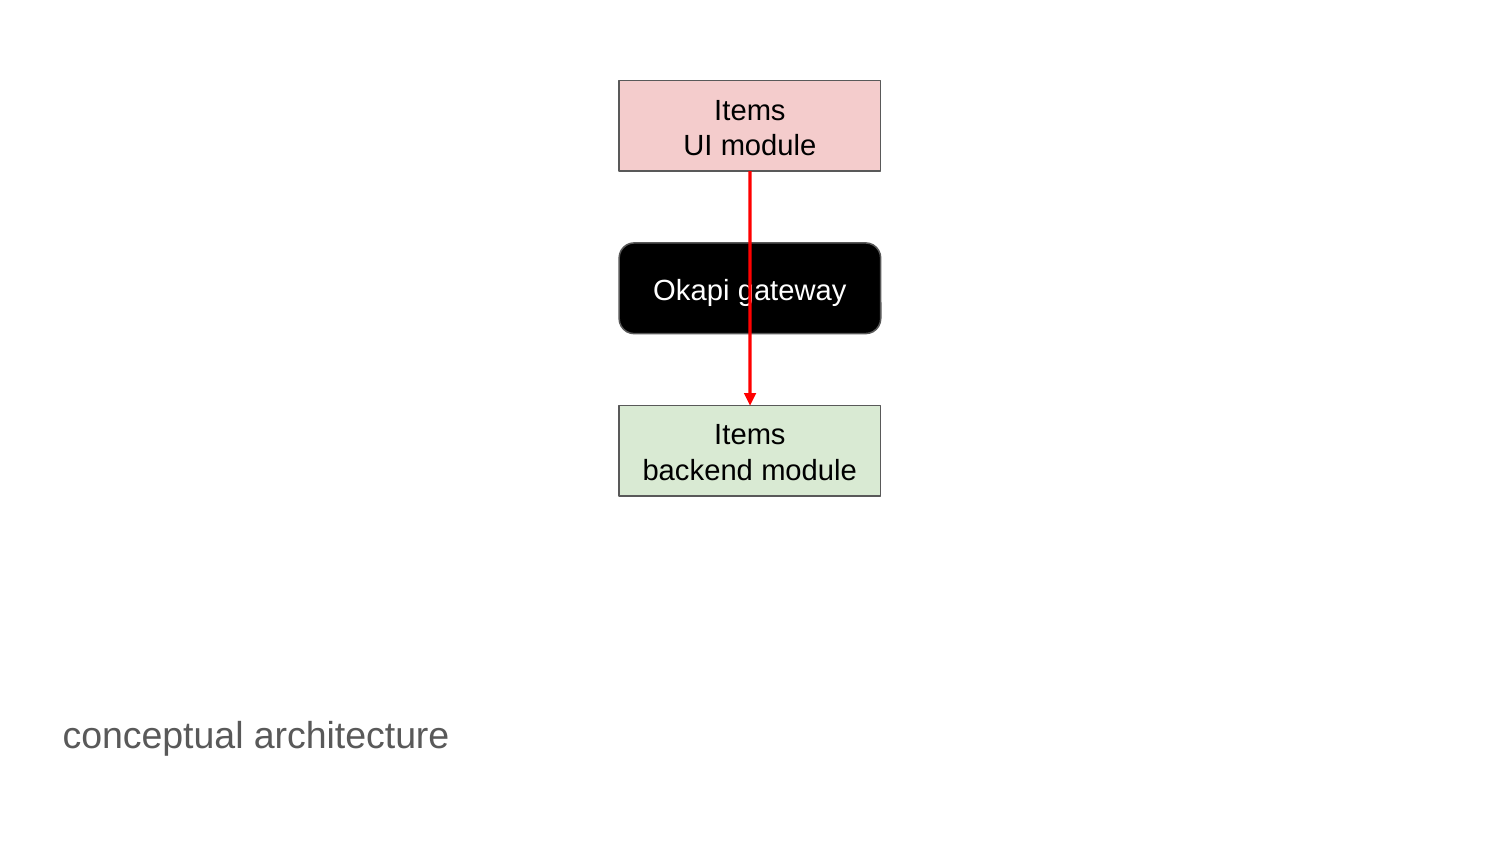

Items
UI module
Okapi gateway
Items
backend module
# conceptual architecture